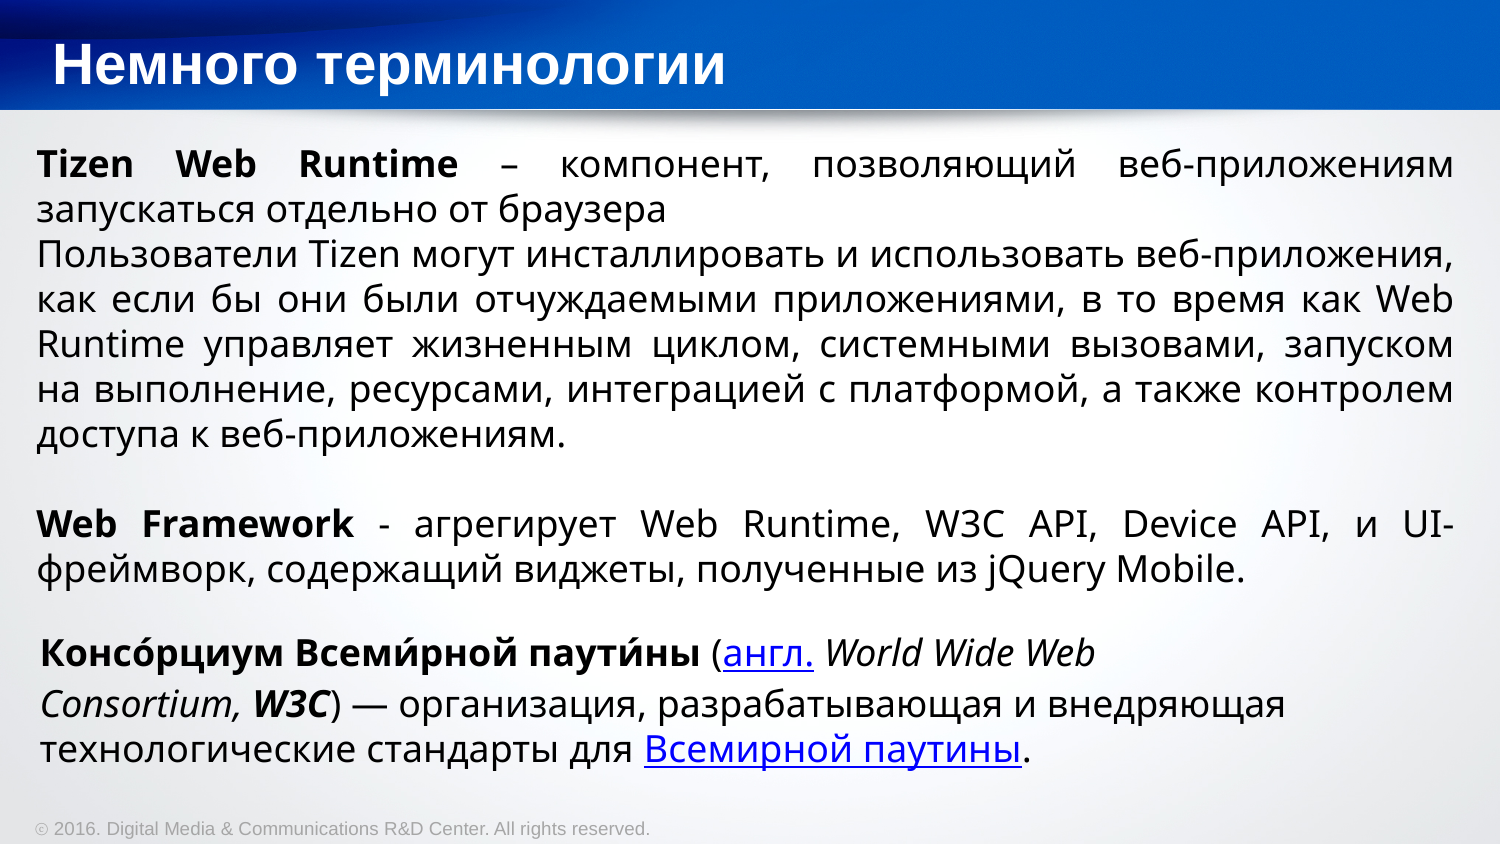

# Немного терминологии
Tizen Web Runtime – компонент, позволяющий веб-приложениям запускаться отдельно от браузера
Пользователи Tizen могут инсталлировать и использовать веб-приложения, как если бы они были отчуждаемыми приложениями, в то время как Web Runtime управляет жизненным циклом, системными вызовами, запуском на выполнение, ресурсами, интеграцией с платформой, а также контролем доступа к веб-приложениям.
Web Framework - агрегирует Web Runtime, W3C API, Device API, и UI-фреймворк, содержащий виджеты, полученные из jQuery Mobile.
Консо́рциум Всеми́рной паути́ны (англ. World Wide Web Consortium, W3C) — организация, разрабатывающая и внедряющая технологические стандарты для Всемирной паутины.